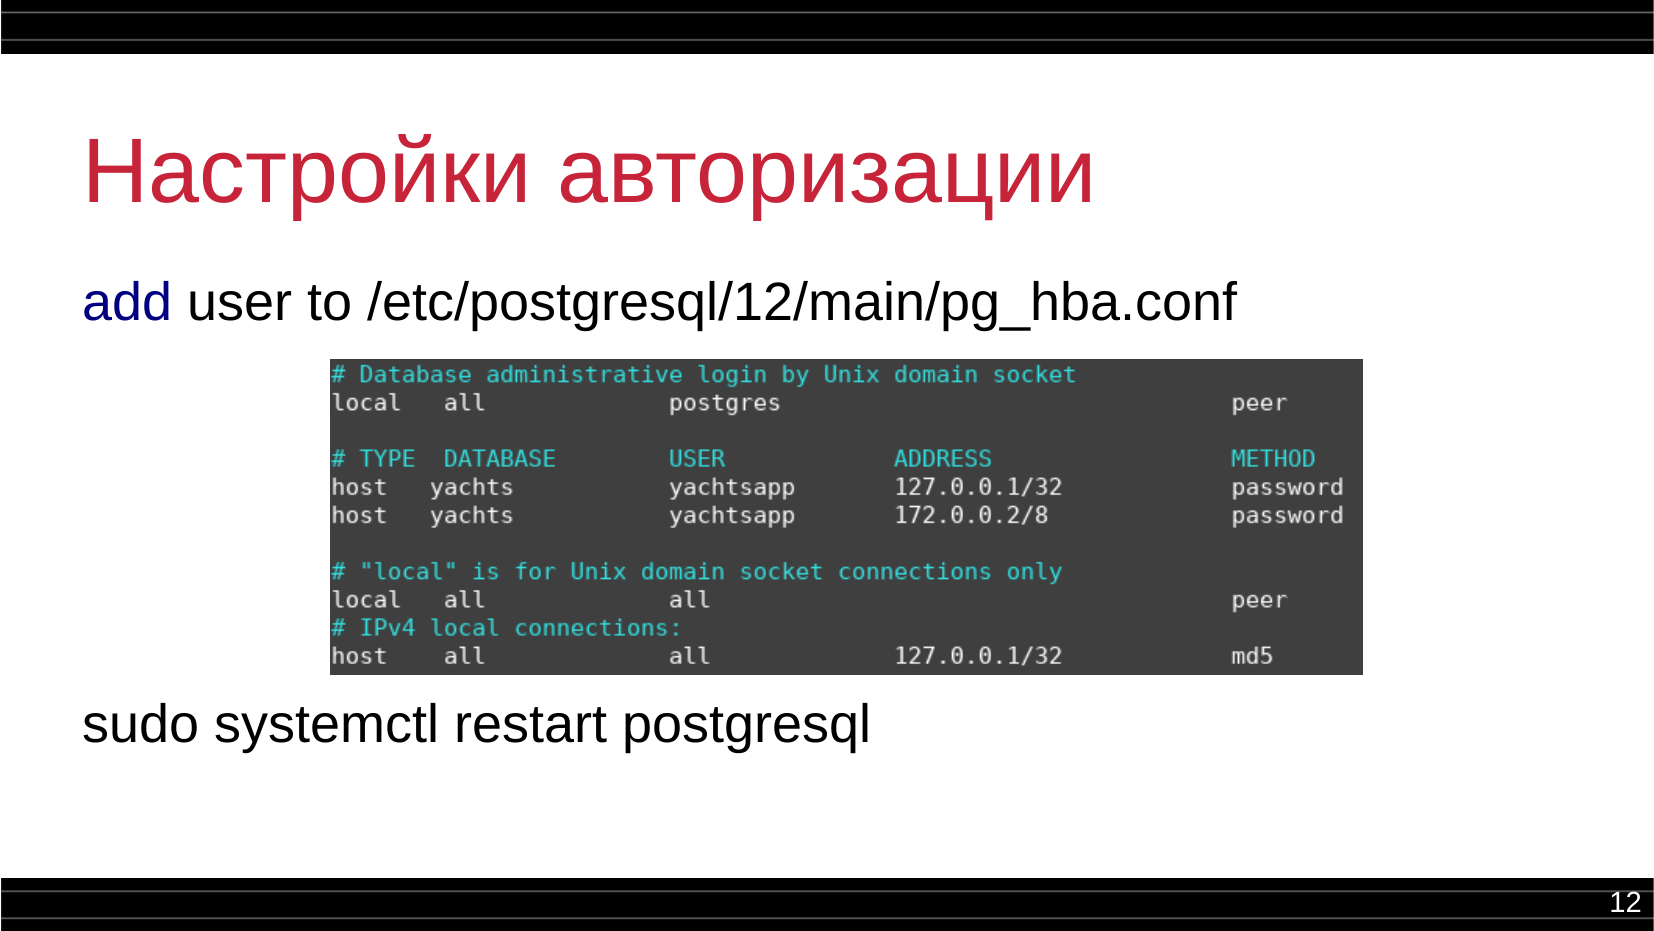

# Настройки авторизации
add user to /etc/postgresql/12/main/pg_hba.conf
sudo systemctl restart postgresql